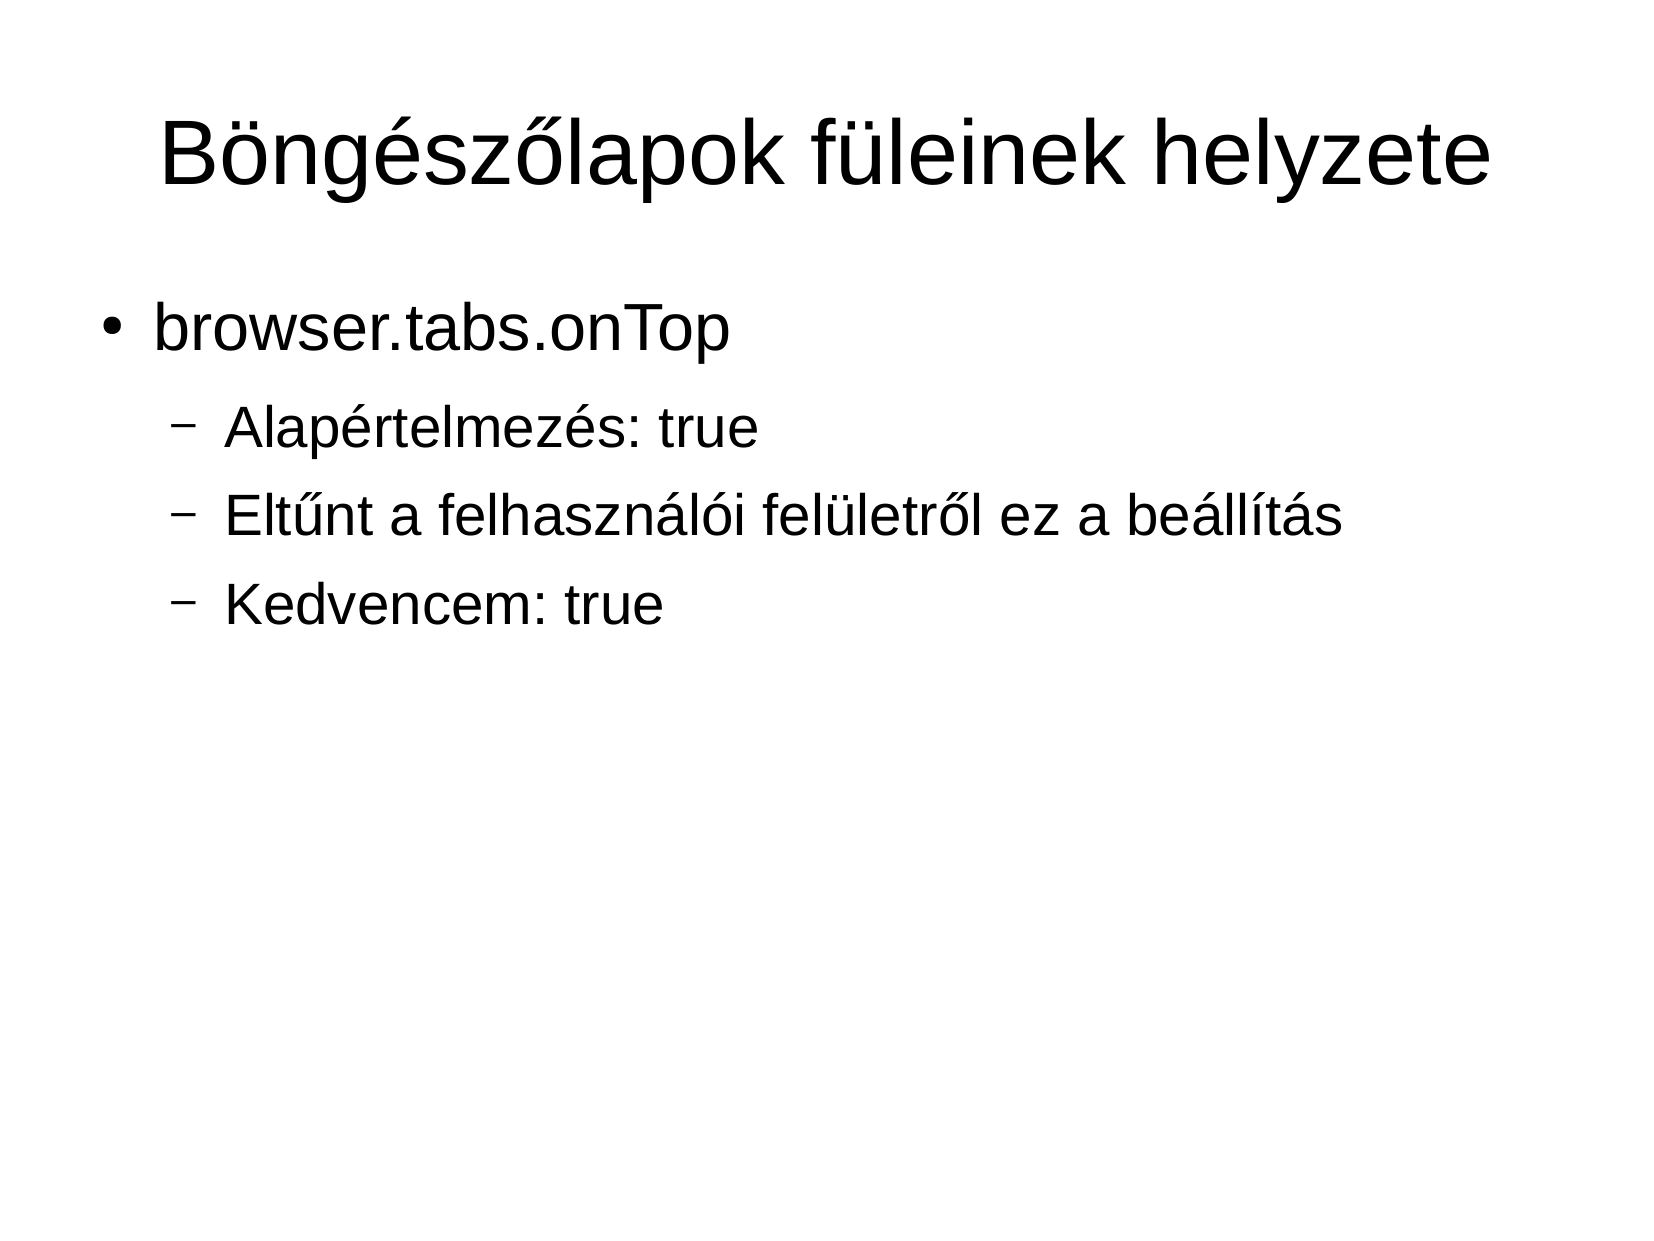

# Böngészőlapok füleinek helyzete
browser.tabs.onTop
Alapértelmezés: true
Eltűnt a felhasználói felületről ez a beállítás
Kedvencem: true